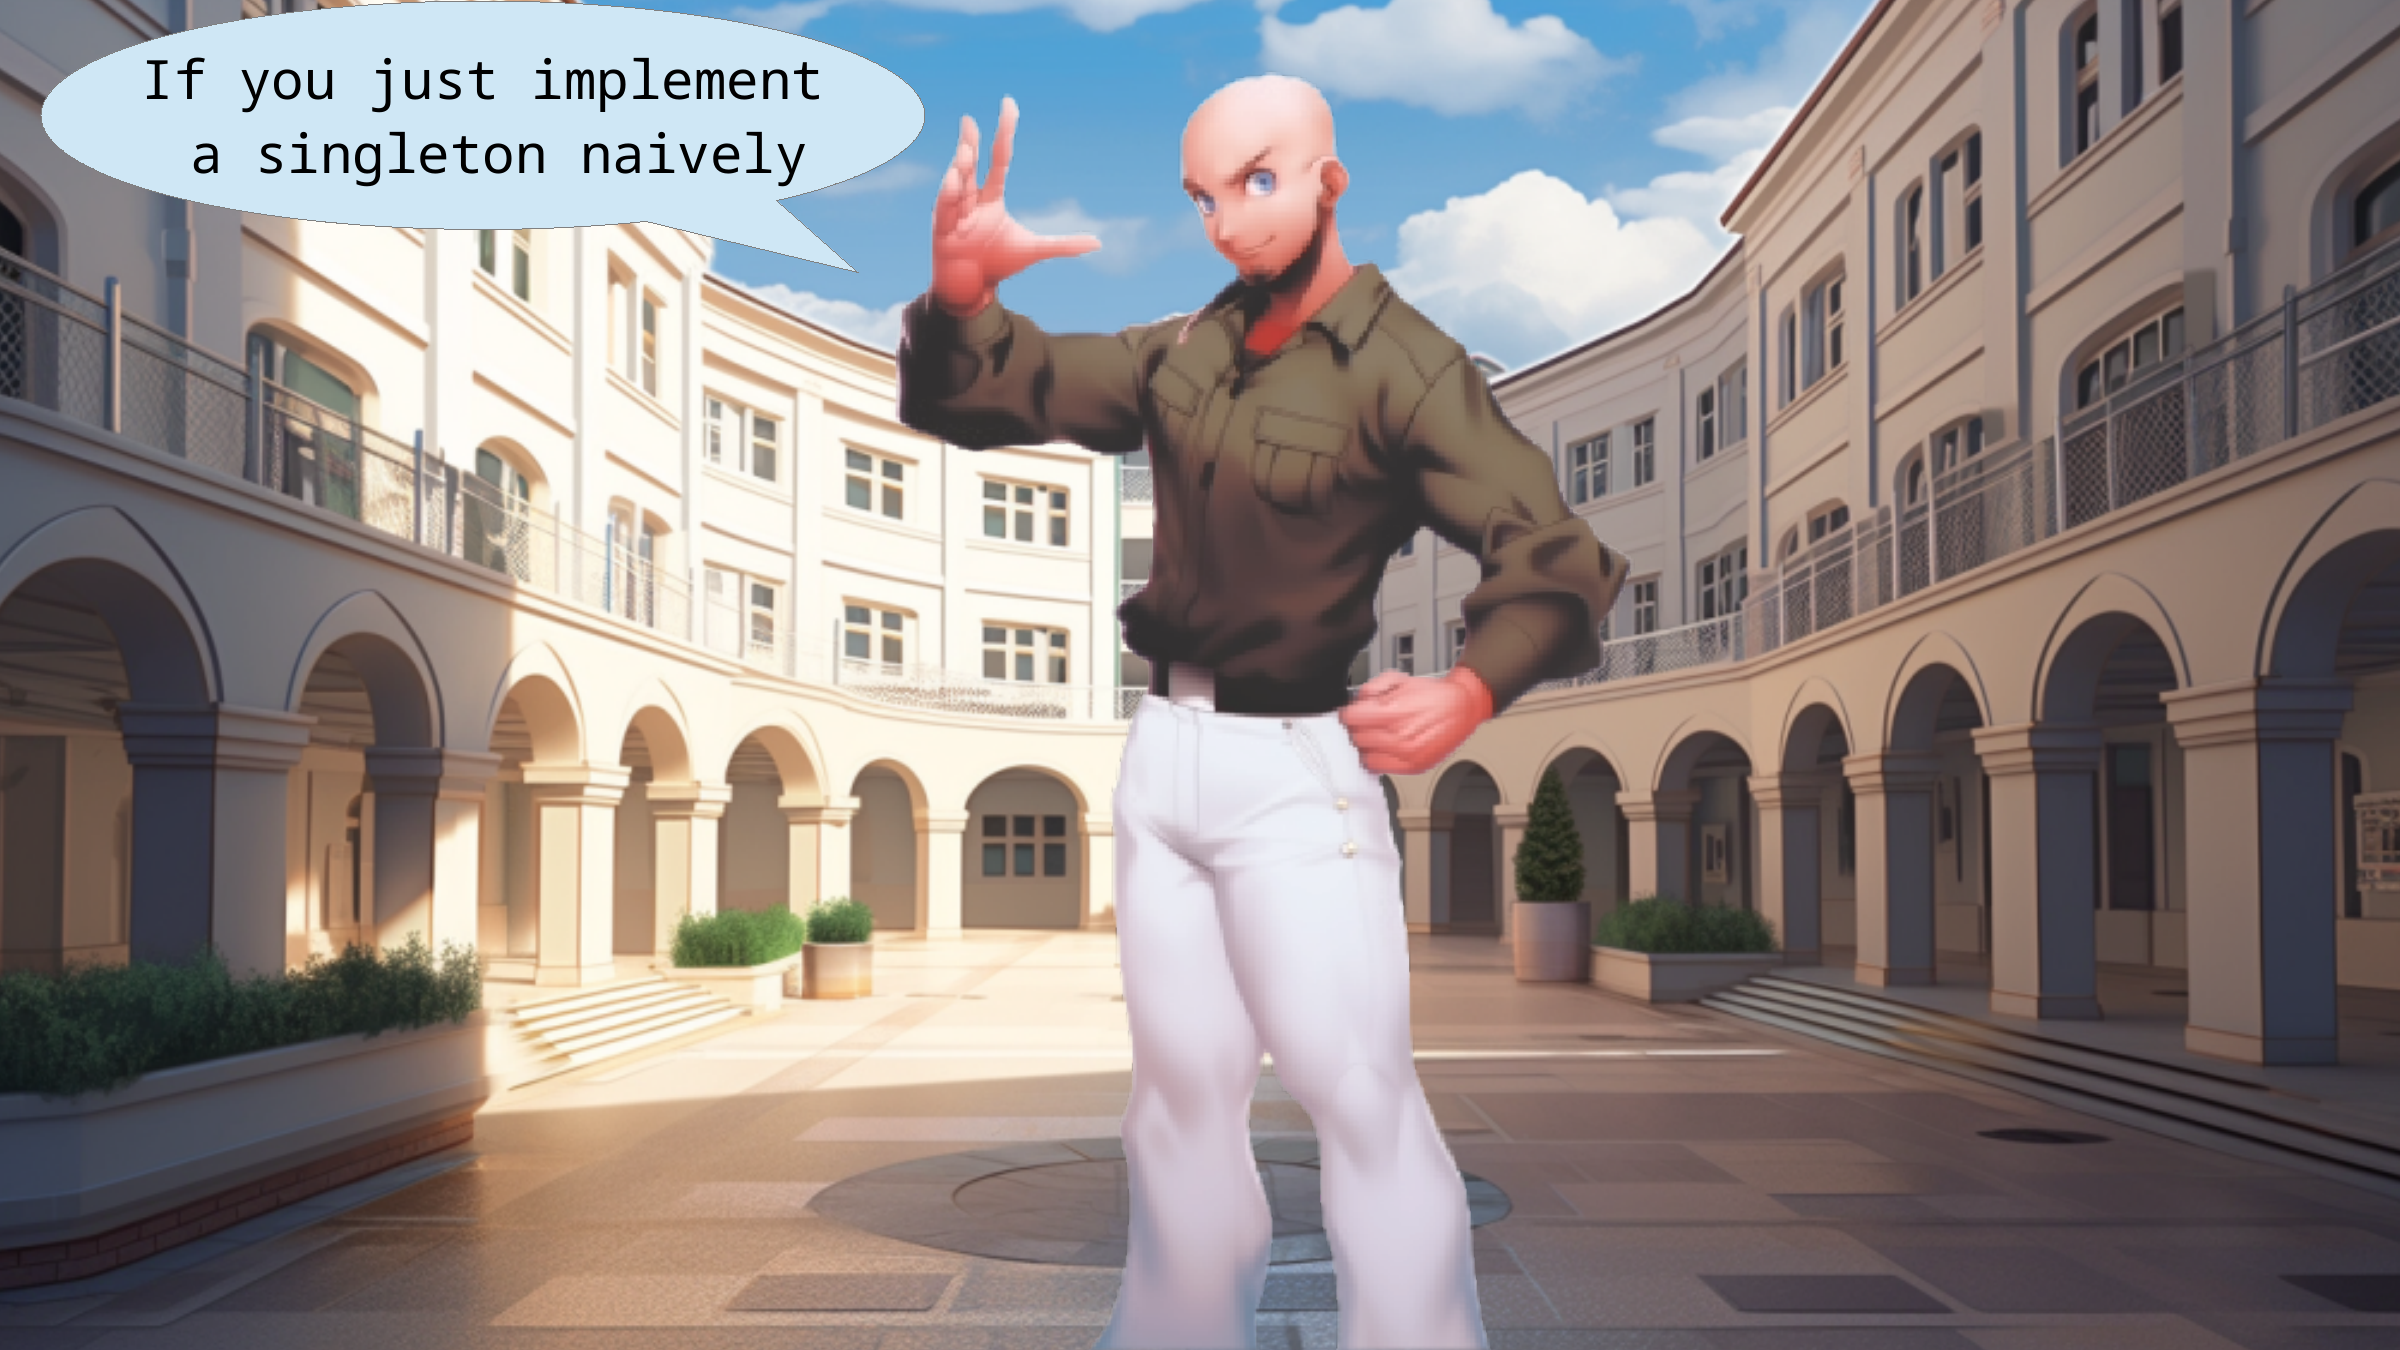

If you just implement
 a singleton naively